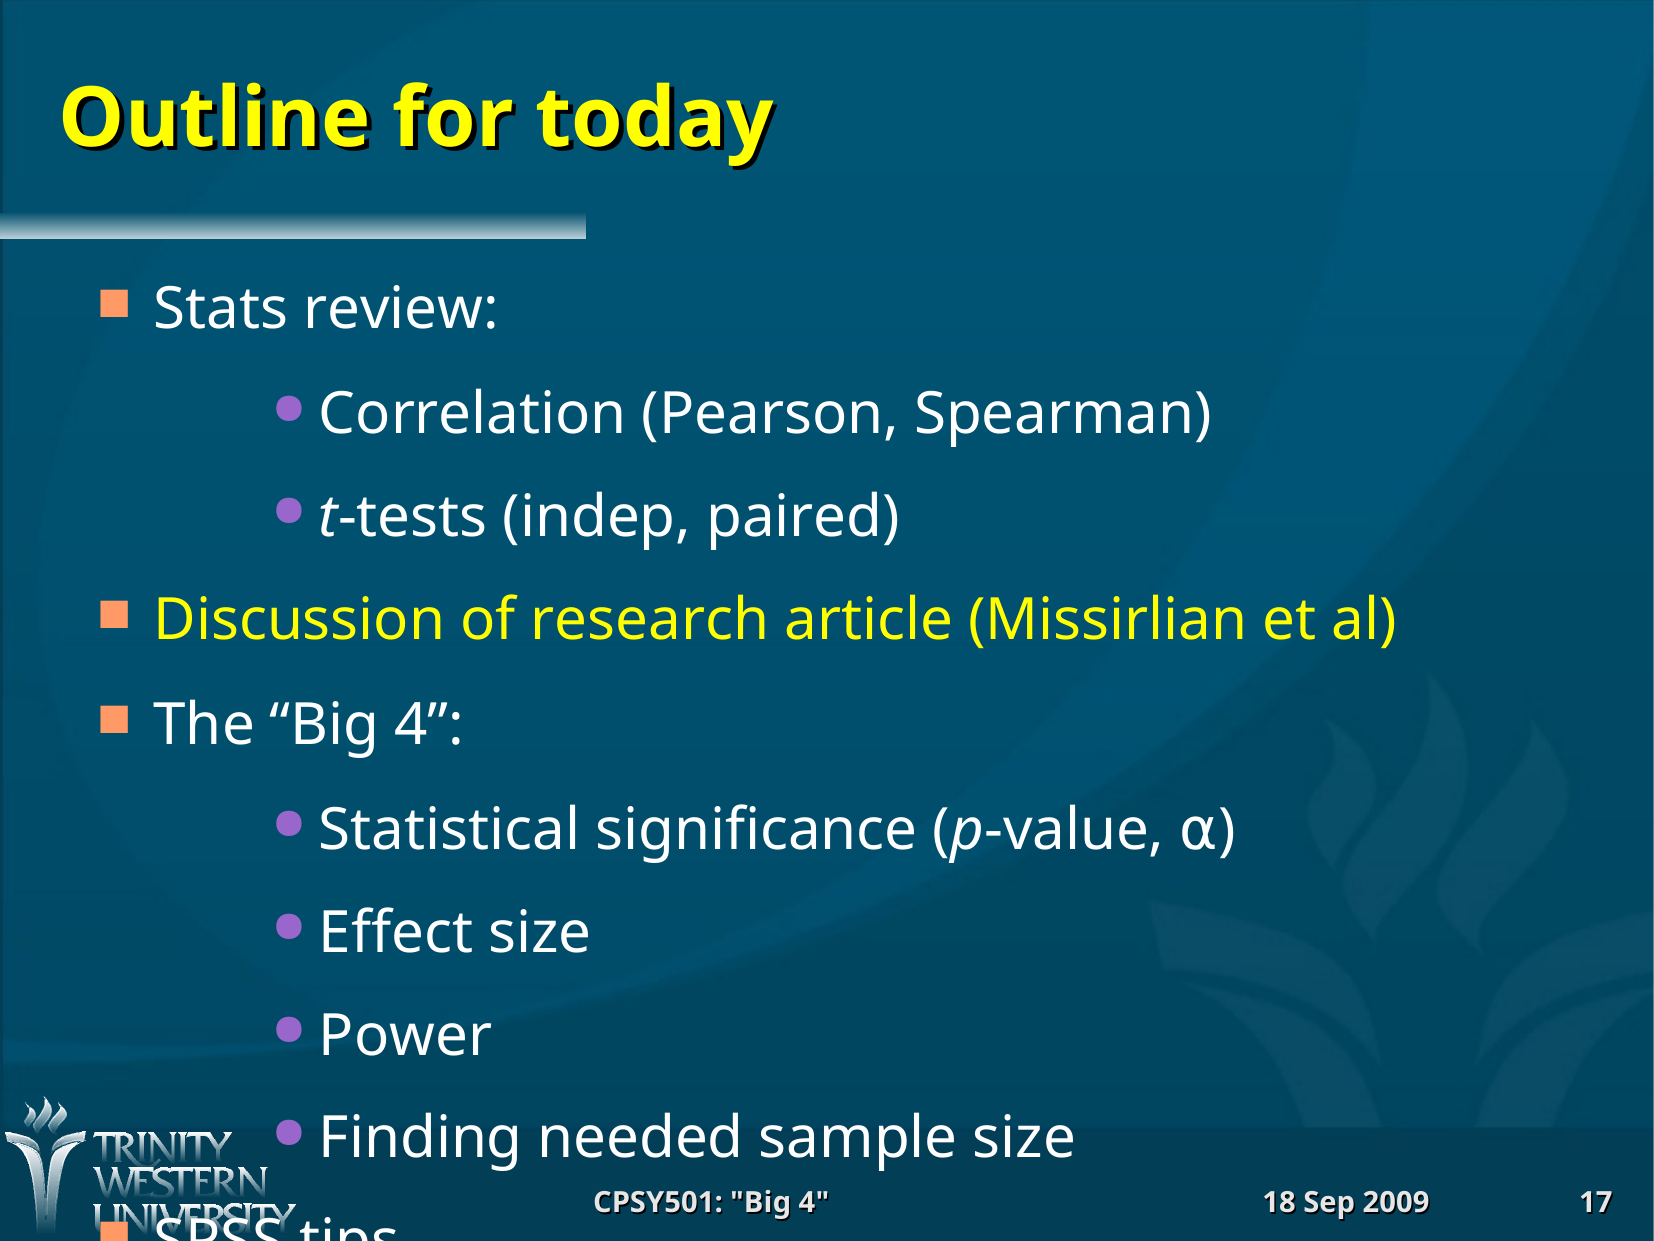

# Outline for today
Stats review:
Correlation (Pearson, Spearman)
t-tests (indep, paired)
Discussion of research article (Missirlian et al)
The “Big 4”:
Statistical significance (p-value, α)
Effect size
Power
Finding needed sample size
SPSS tips
CPSY501: "Big 4"
18 Sep 2009
17